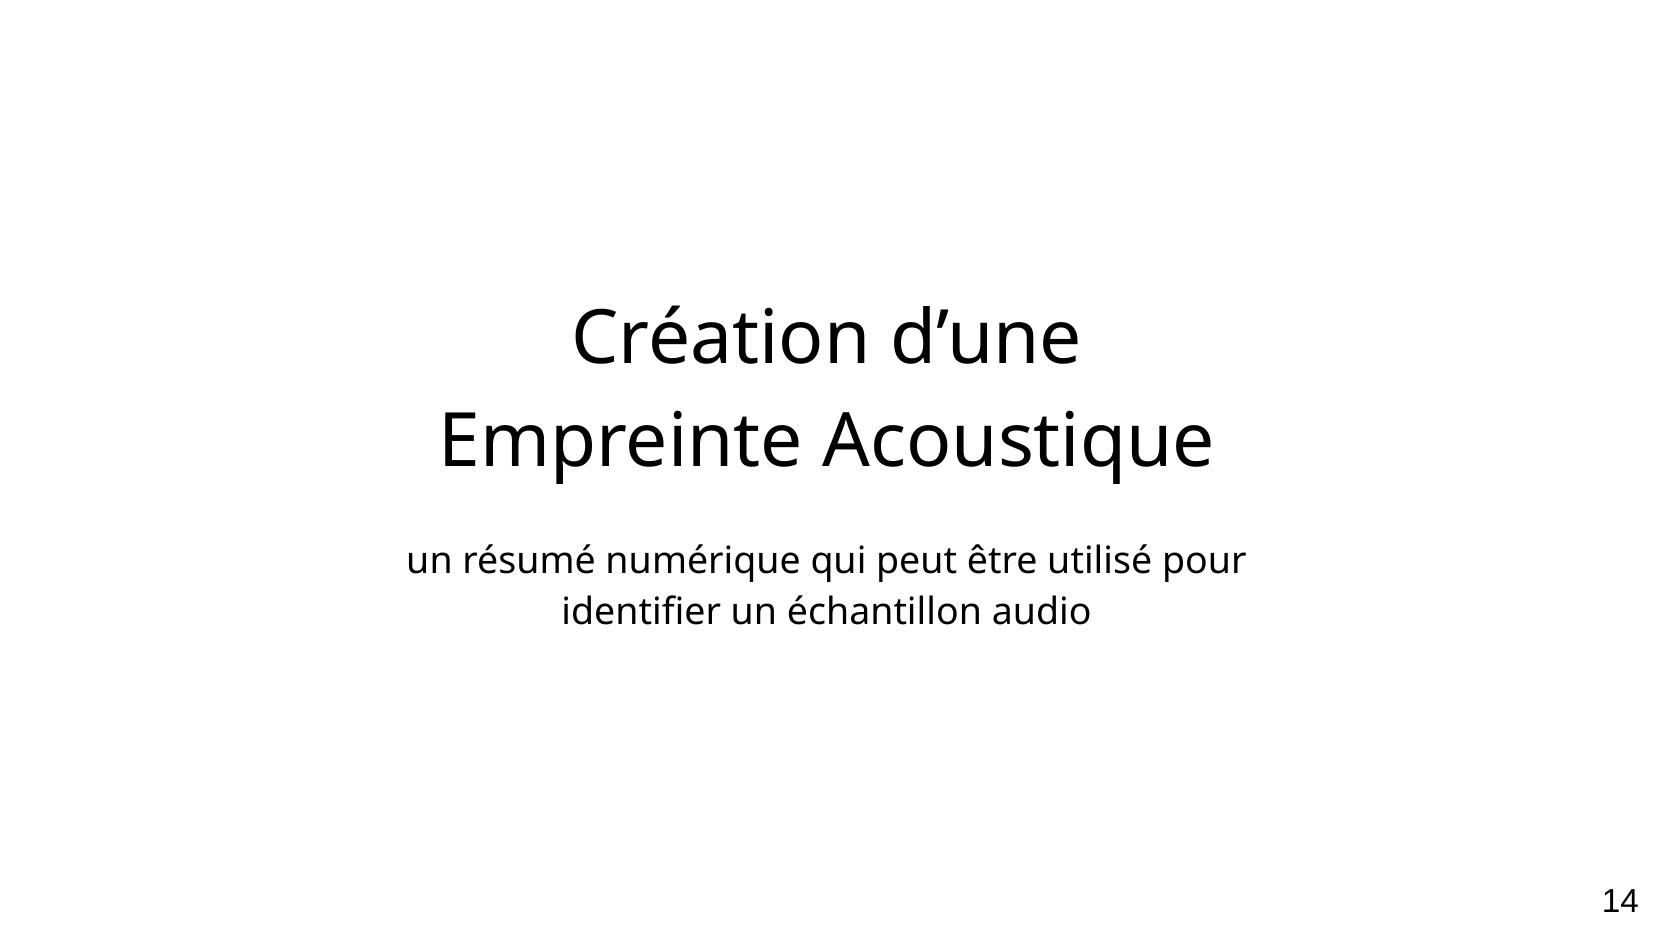

Création d’une Empreinte Acoustique
un résumé numérique qui peut être utilisé pour identifier un échantillon audio